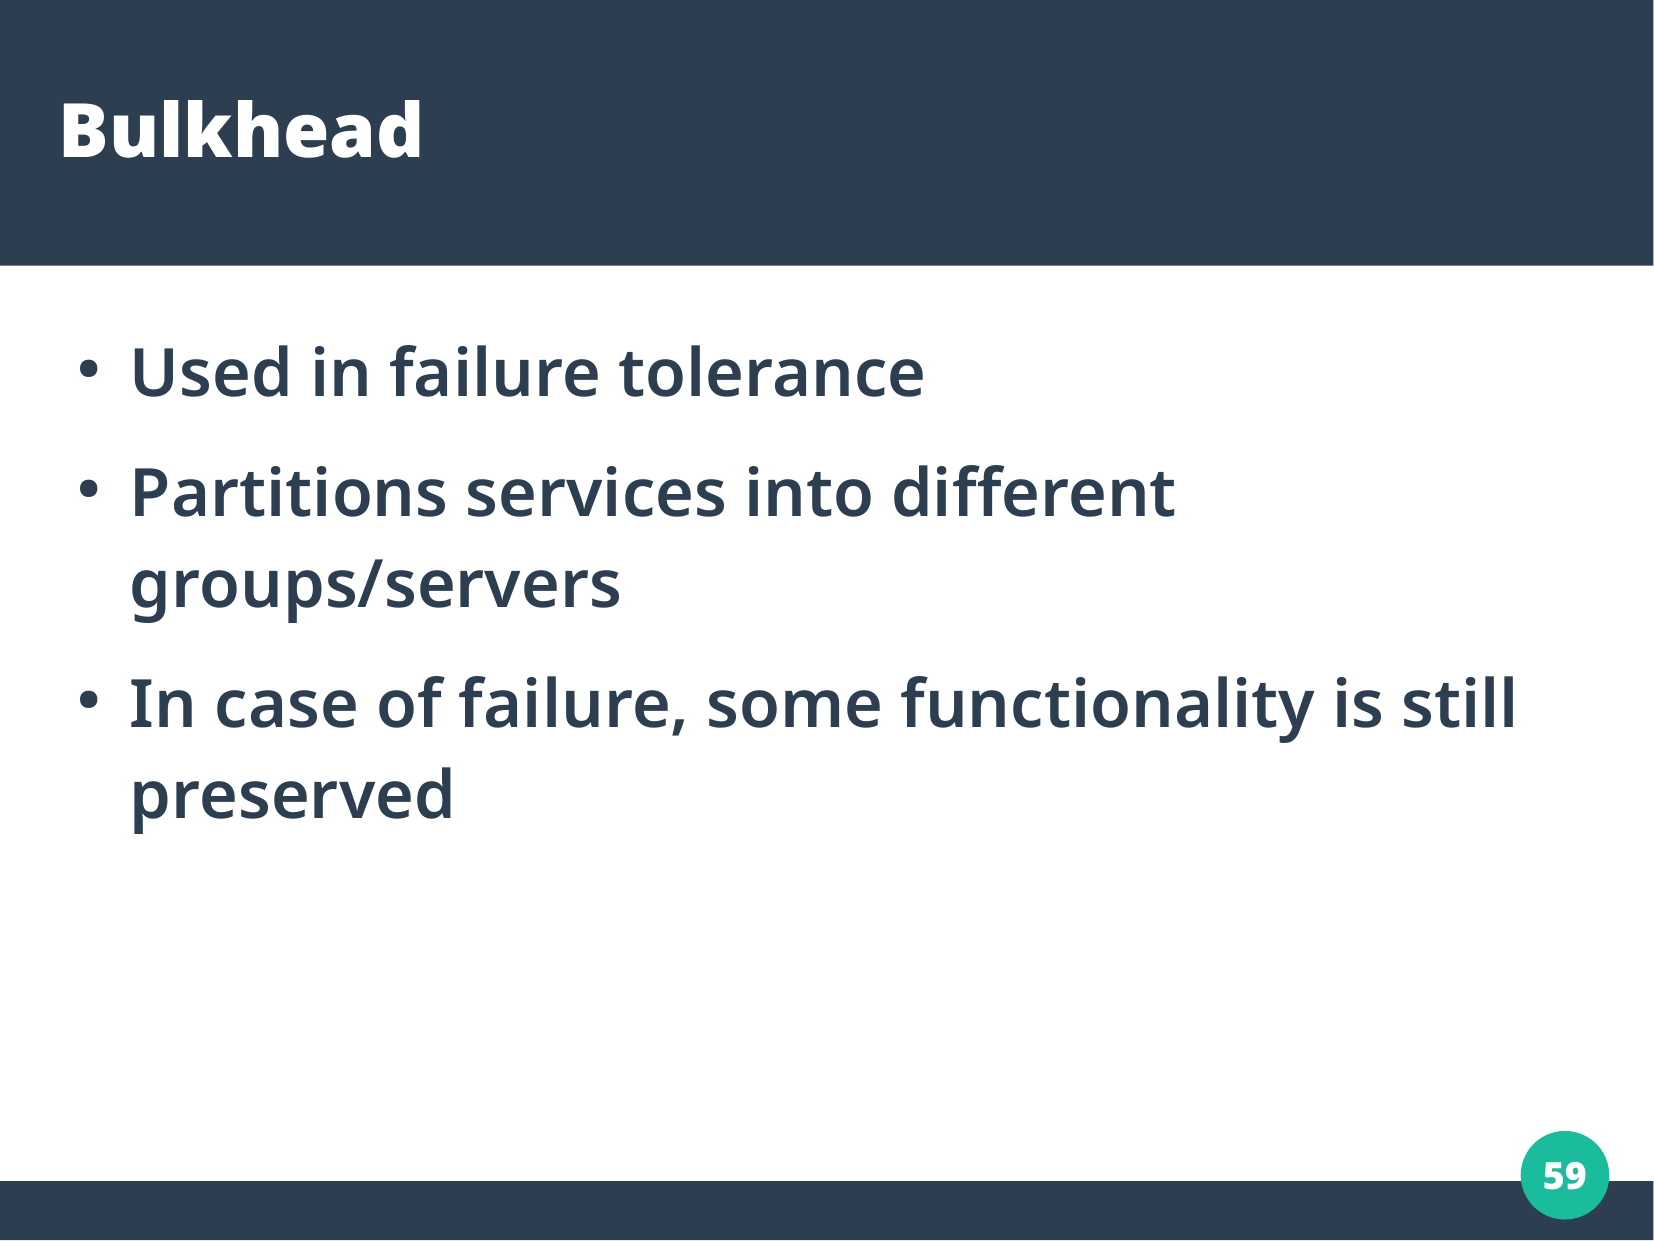

# Bulkhead
Used in failure tolerance
Partitions services into different groups/servers
In case of failure, some functionality is still preserved
59